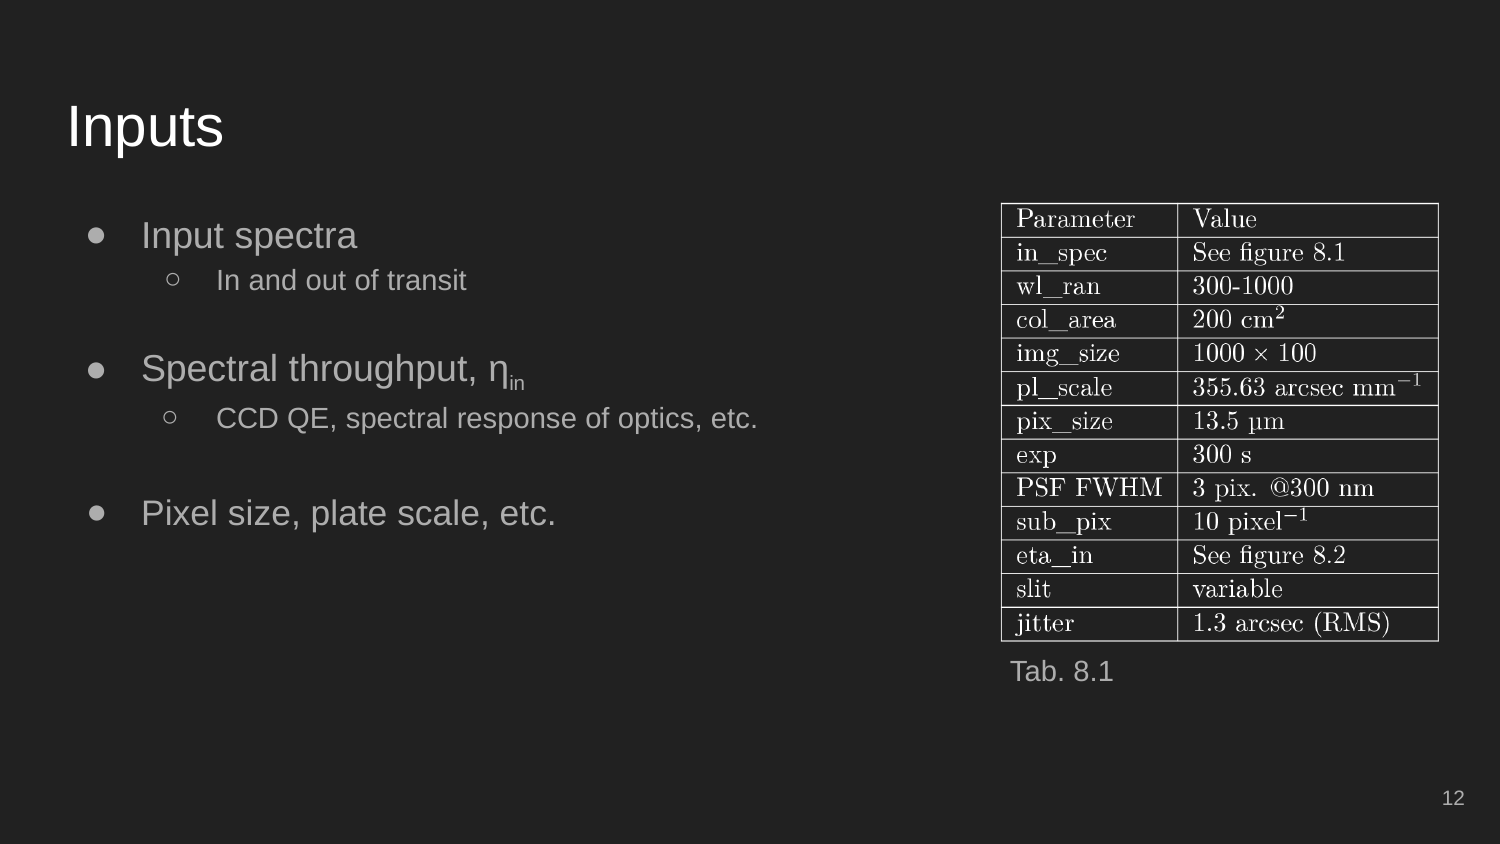

# Inputs
Input spectra
In and out of transit
Spectral throughput, ηin
CCD QE, spectral response of optics, etc.
Pixel size, plate scale, etc.
Tab. 8.1